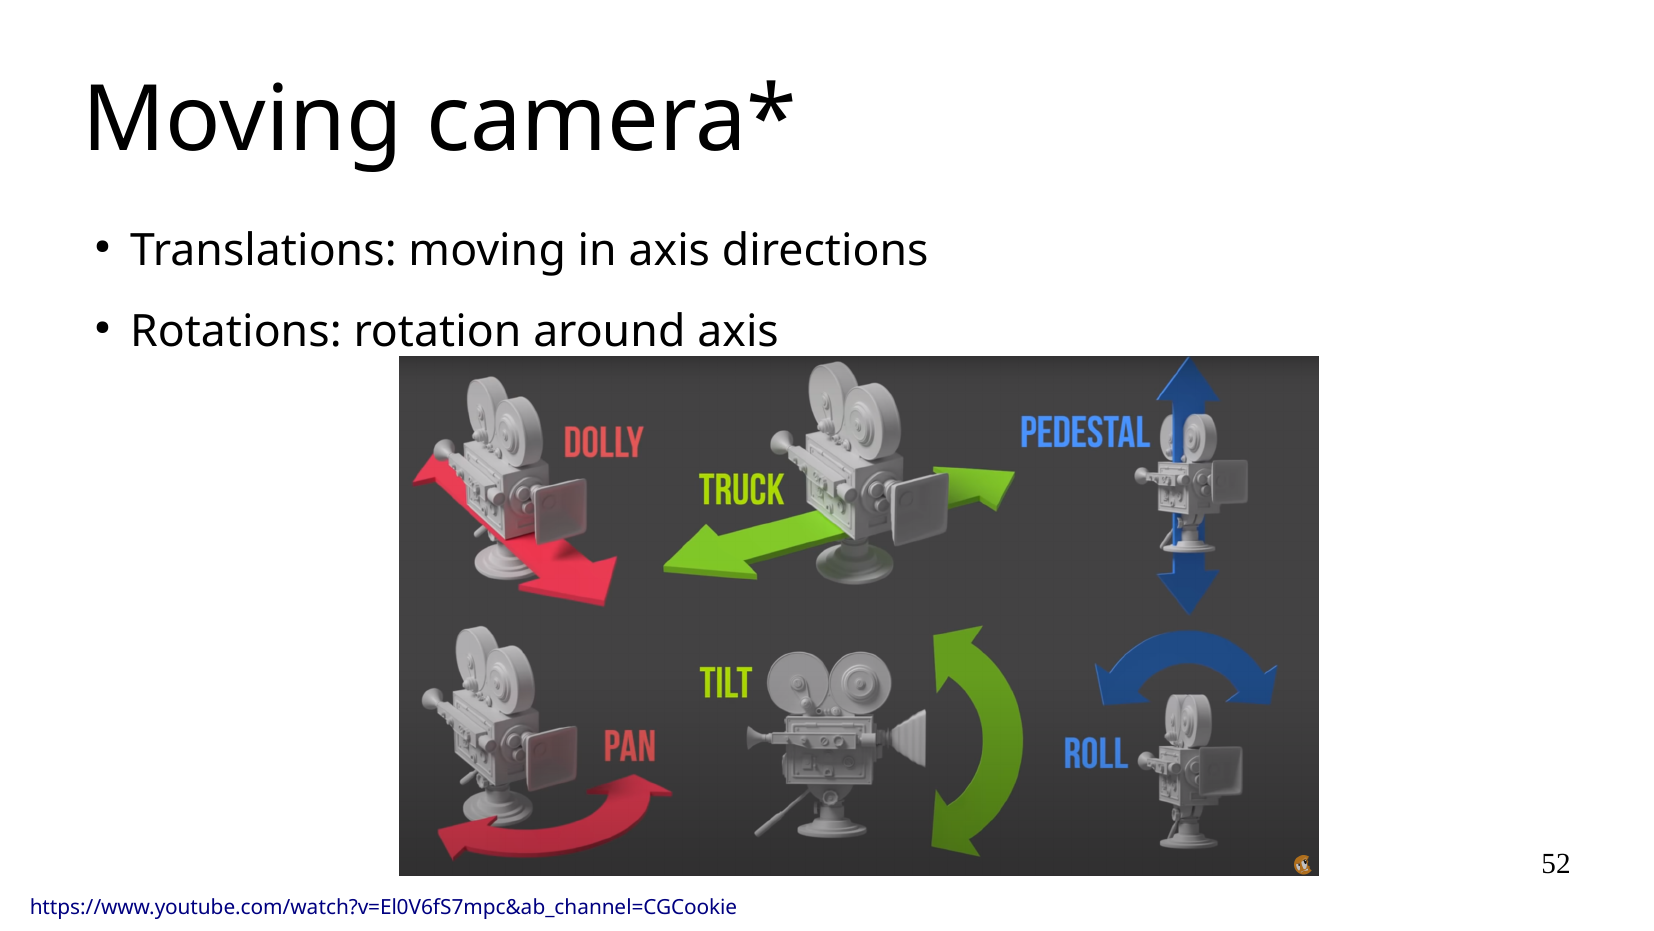

# Moving camera*
Translations: moving in axis directions
Rotations: rotation around axis
52
https://www.youtube.com/watch?v=El0V6fS7mpc&ab_channel=CGCookie